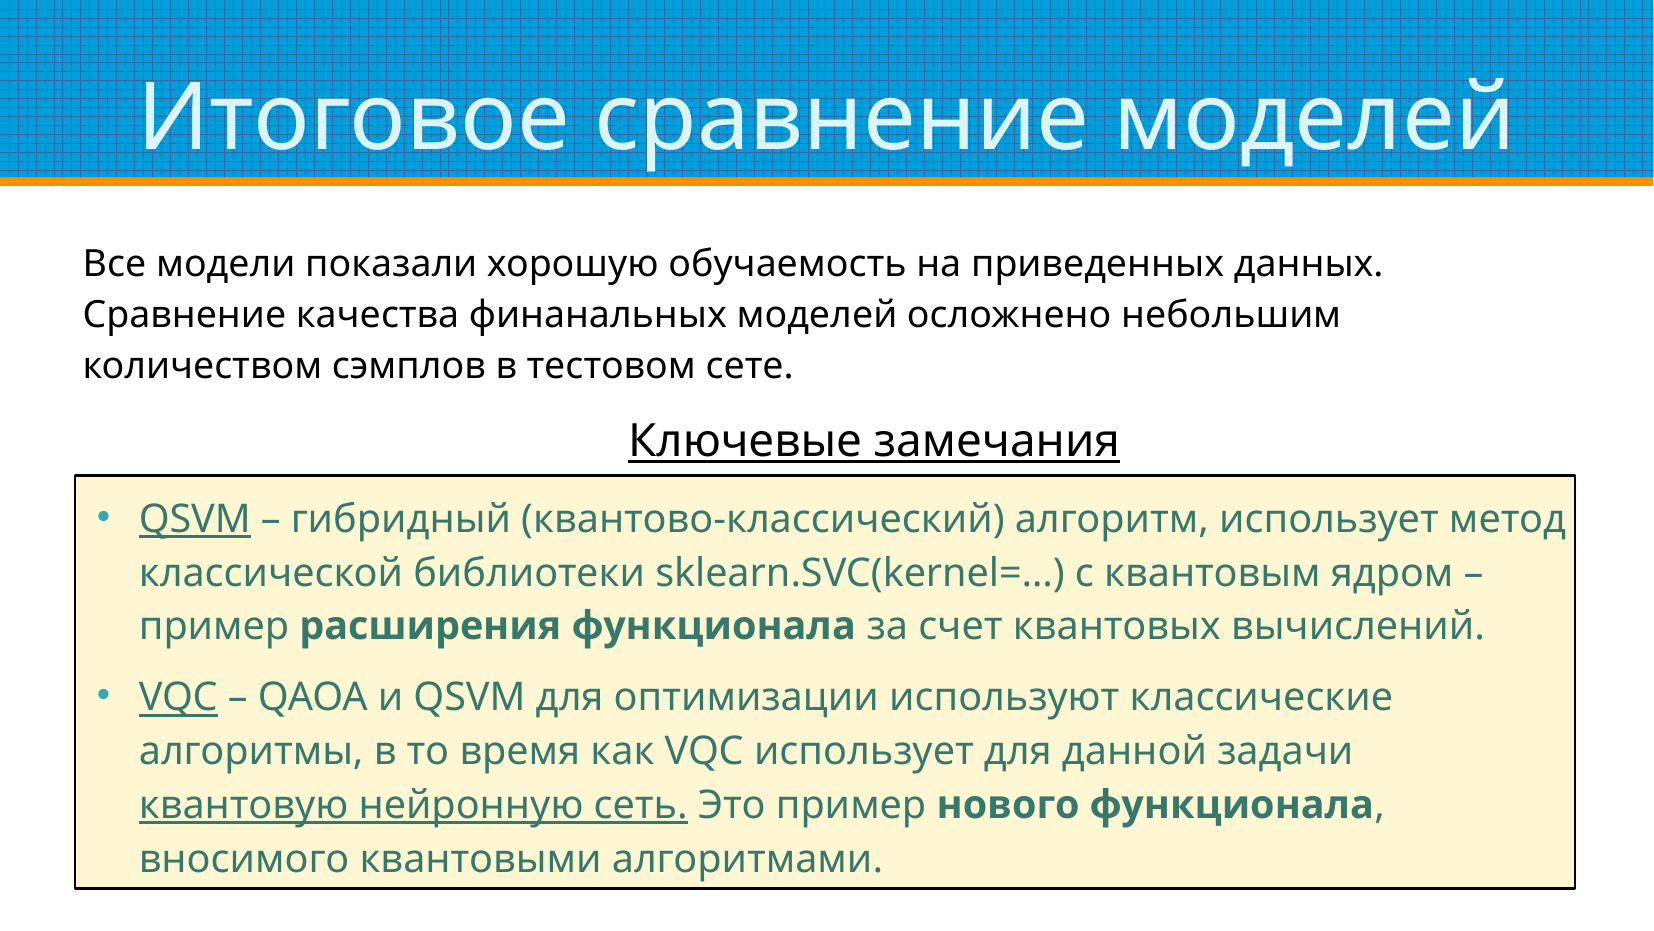

# Итоговое сравнение моделей
Все модели показали хорошую обучаемость на приведенных данных. Сравнение качества финанальных моделей осложнено небольшим количеством сэмплов в тестовом сете.
Ключевые замечания
QSVM – гибридный (квантово-классический) алгоритм, использует метод классической библиотеки sklearn.SVC(kernel=…) с квантовым ядром – пример расширения функционала за счет квантовых вычислений.
VQC – QAOA и QSVM для оптимизации используют классические алгоритмы, в то время как VQC использует для данной задачи квантовую нейронную сеть. Это пример нового функционала, вносимого квантовыми алгоритмами.